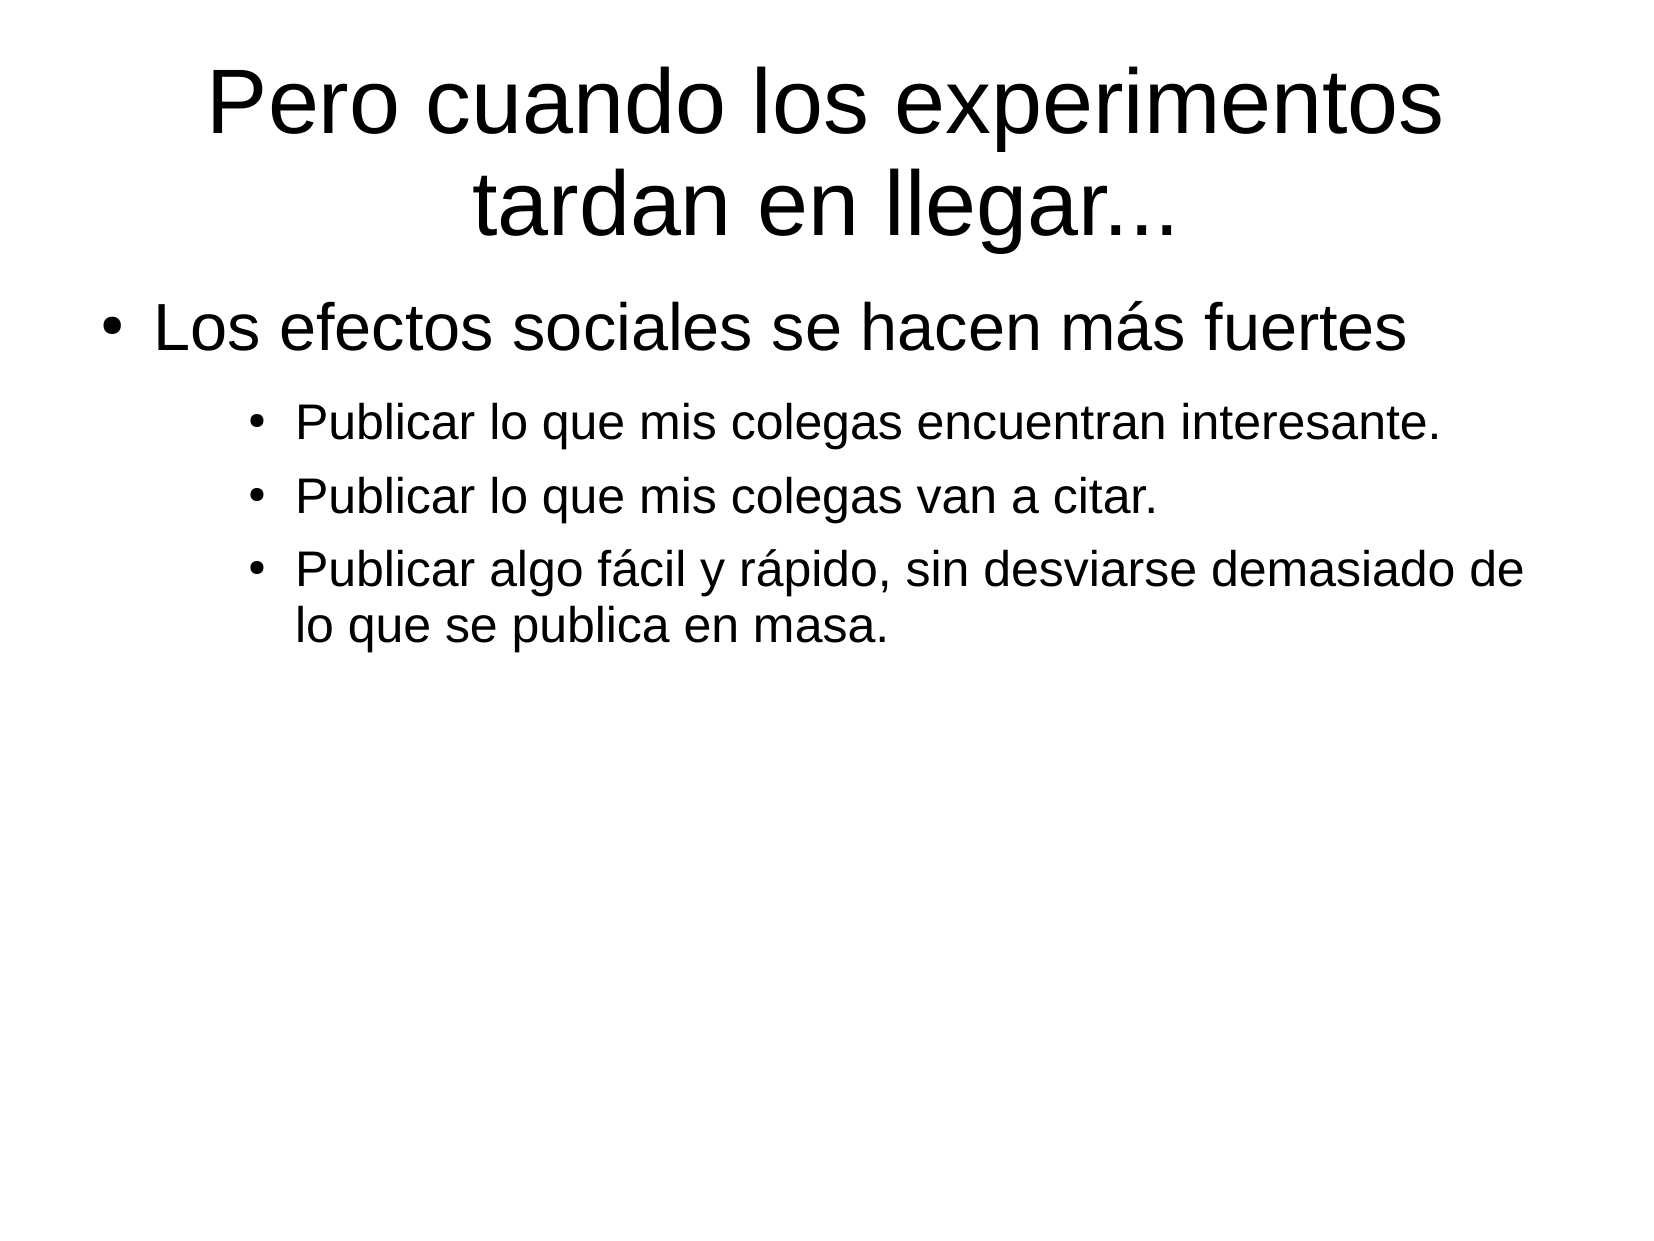

# Pero cuando los experimentos tardan en llegar...
Los efectos sociales se hacen más fuertes
Publicar lo que mis colegas encuentran interesante.
Publicar lo que mis colegas van a citar.
Publicar algo fácil y rápido, sin desviarse demasiado de lo que se publica en masa.